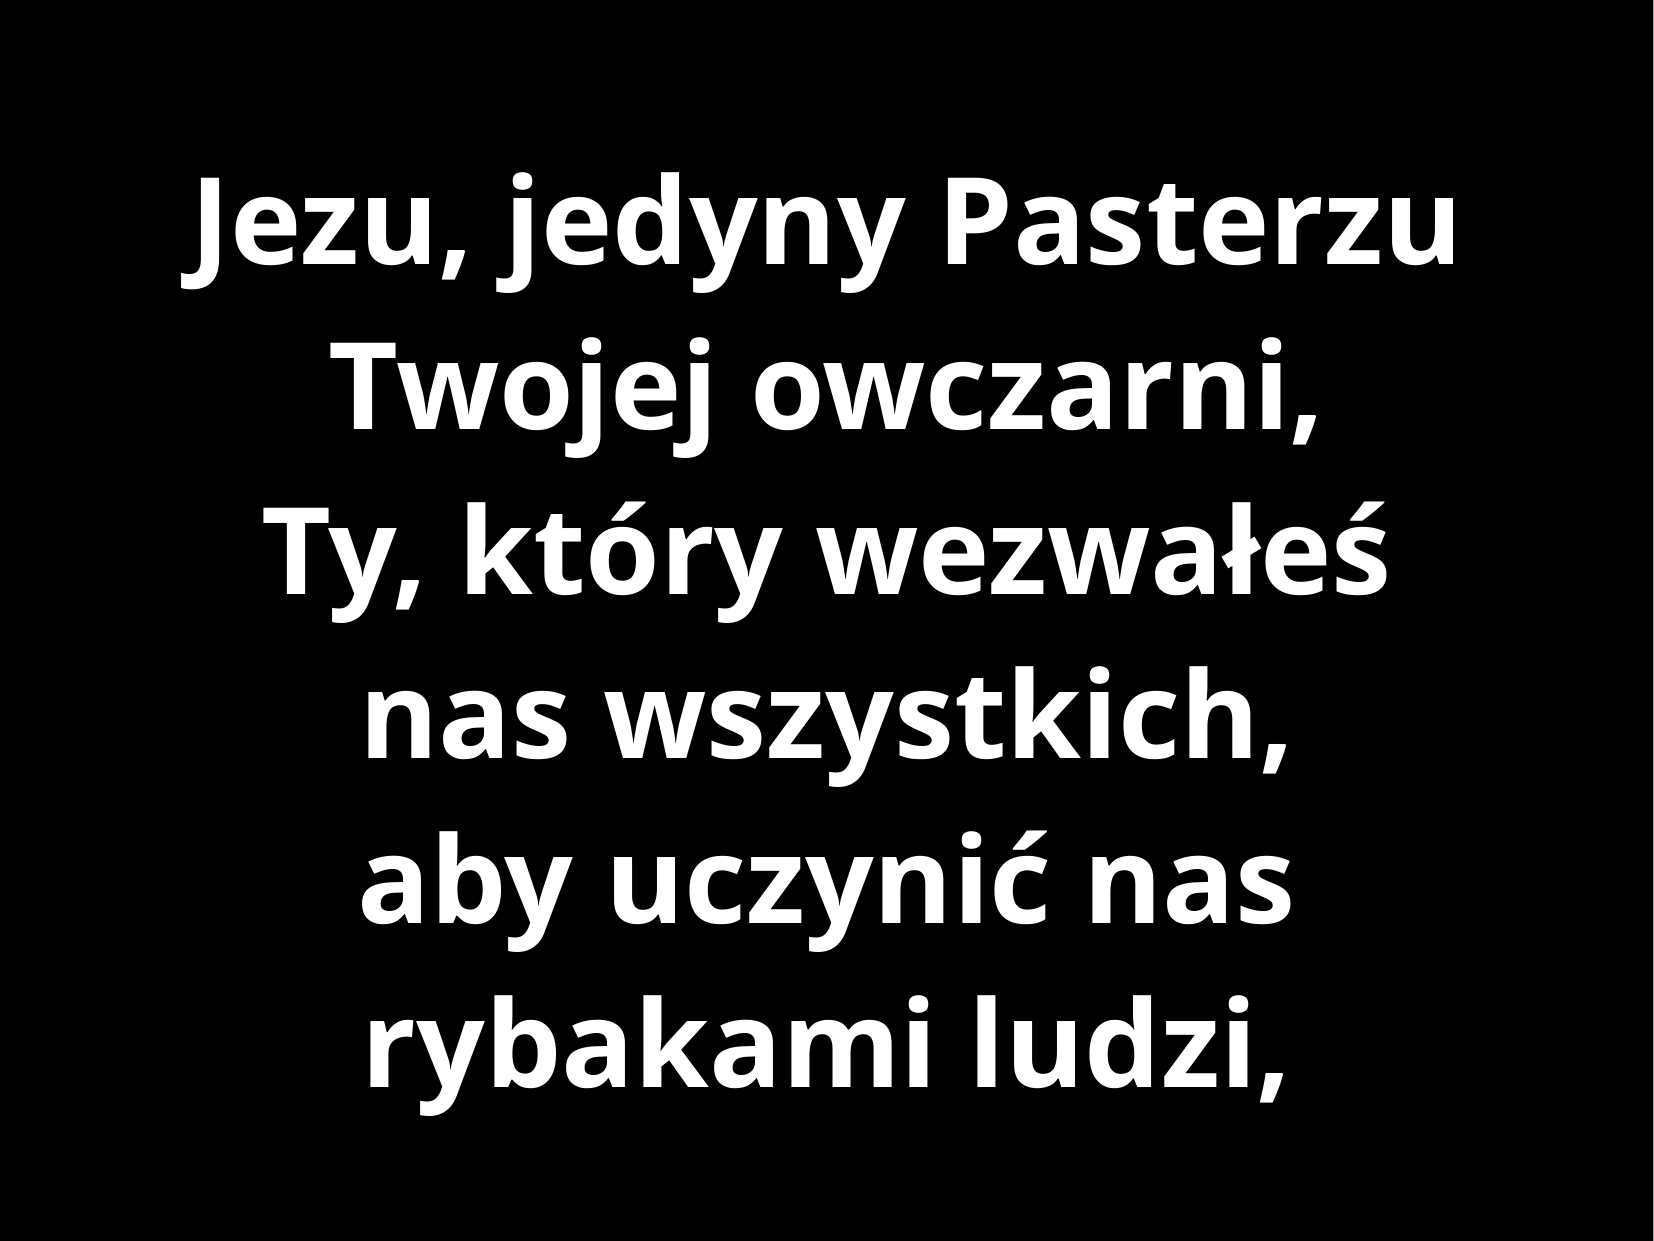

# Jezu, jedyny Pasterzu Twojej owczarni, Ty, który wezwałeś nas wszystkich, aby uczynić nas rybakami ludzi,